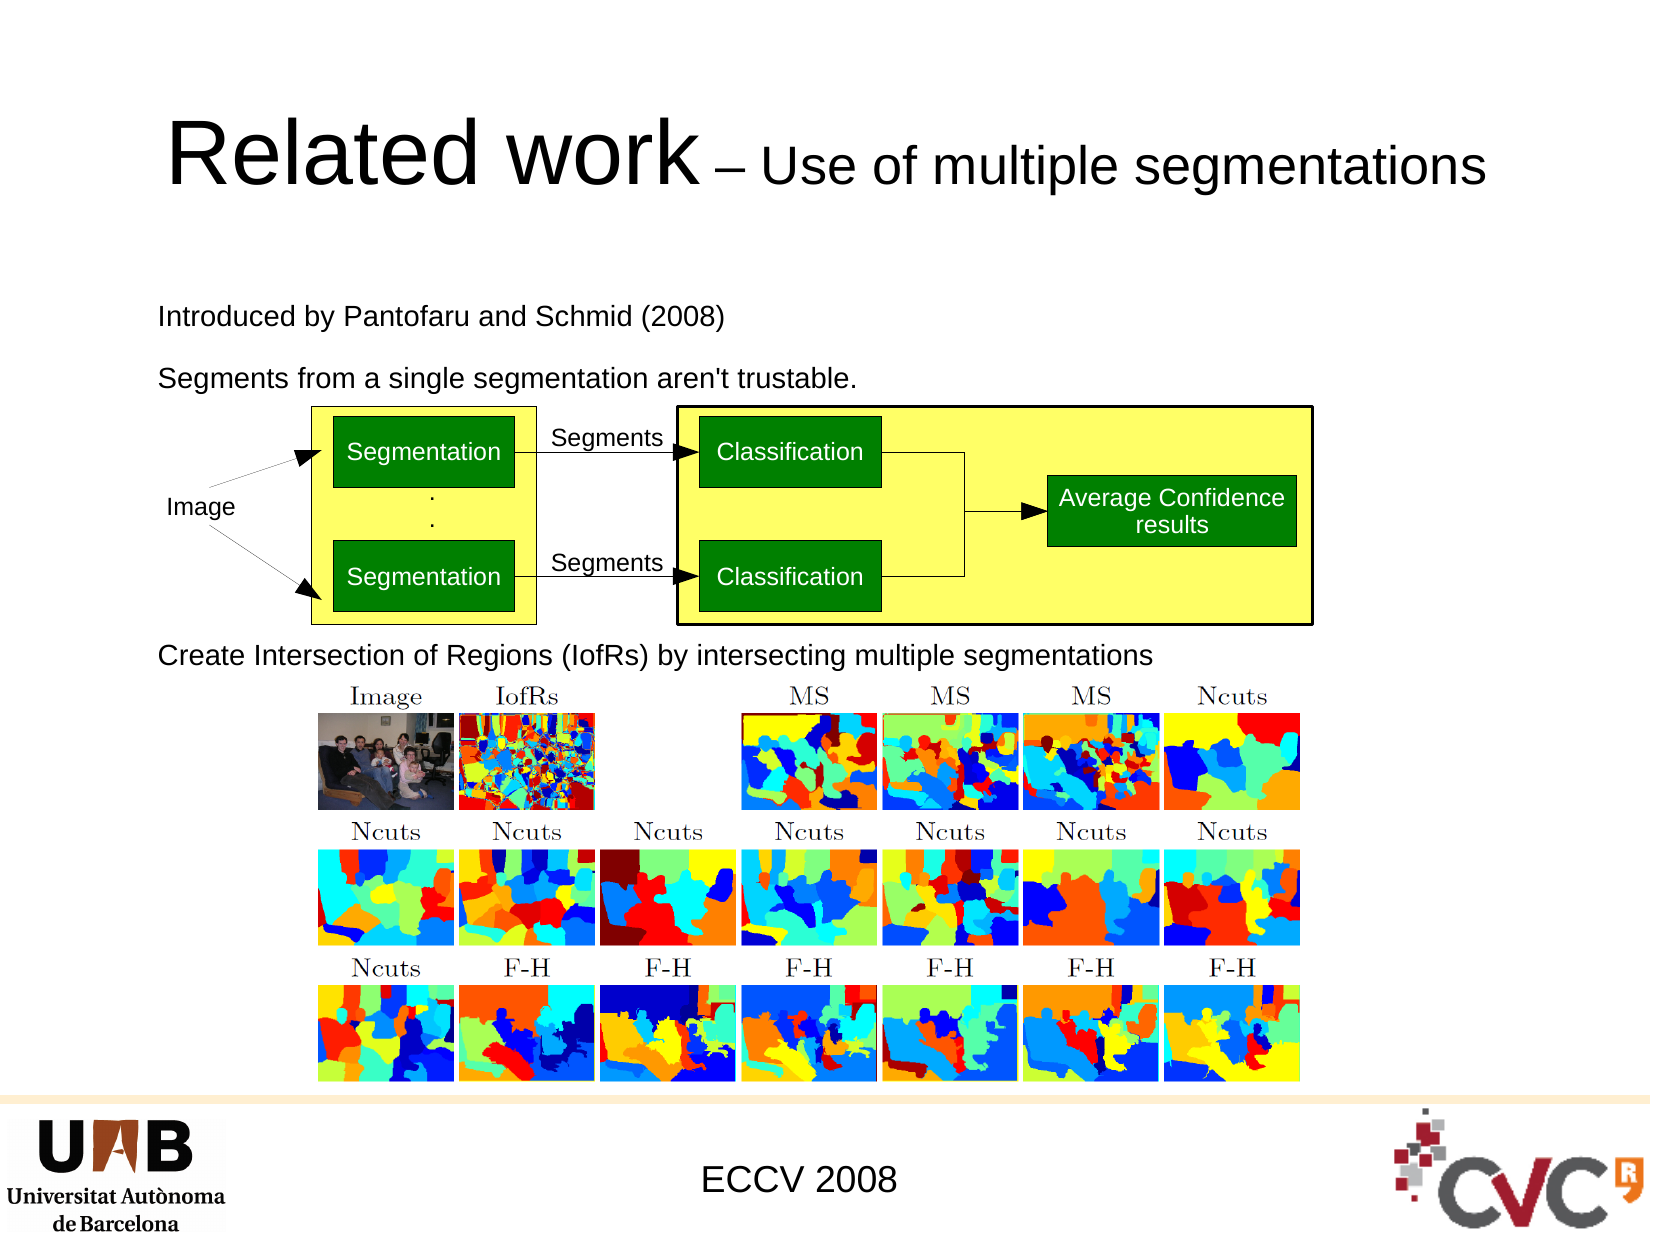

Related work – Use of multiple segmentations
# Introduced by Pantofaru and Schmid (2008)
Segments from a single segmentation aren't trustable.
Create Intersection of Regions (IofRs) by intersecting multiple segmentations
Segmentation
Classification
.
.
Average Confidence
results
Image
Classification
Segmentation
ECCV 2008